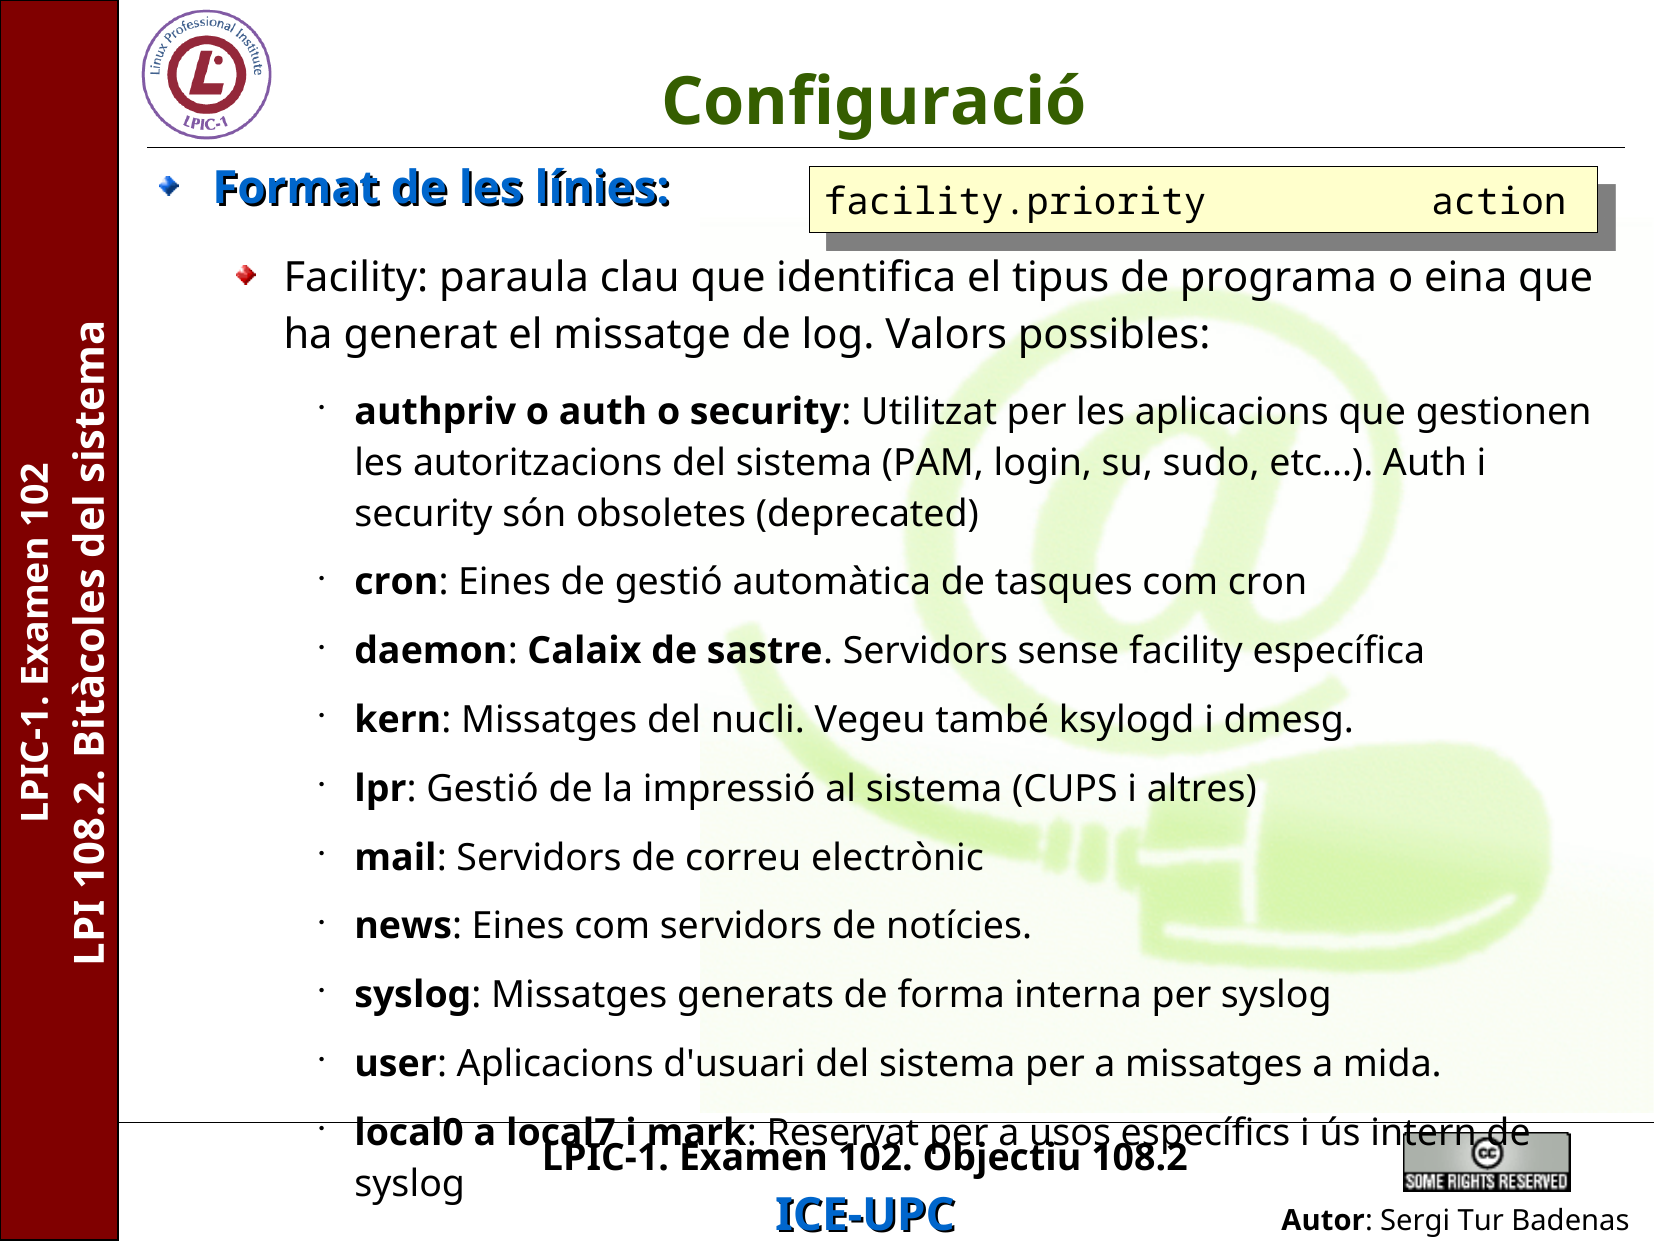

# Configuració
Format de les línies:
Facility: paraula clau que identifica el tipus de programa o eina que ha generat el missatge de log. Valors possibles:
authpriv o auth o security: Utilitzat per les aplicacions que gestionen les autoritzacions del sistema (PAM, login, su, sudo, etc...). Auth i security són obsoletes (deprecated)
cron: Eines de gestió automàtica de tasques com cron
daemon: Calaix de sastre. Servidors sense facility específica
kern: Missatges del nucli. Vegeu també ksylogd i dmesg.
lpr: Gestió de la impressió al sistema (CUPS i altres)
mail: Servidors de correu electrònic
news: Eines com servidors de notícies.
syslog: Missatges generats de forma interna per syslog
user: Aplicacions d'usuari del sistema per a missatges a mida.
local0 a local7 i mark: Reservat per a usos específics i ús intern de syslog
facility.priority action